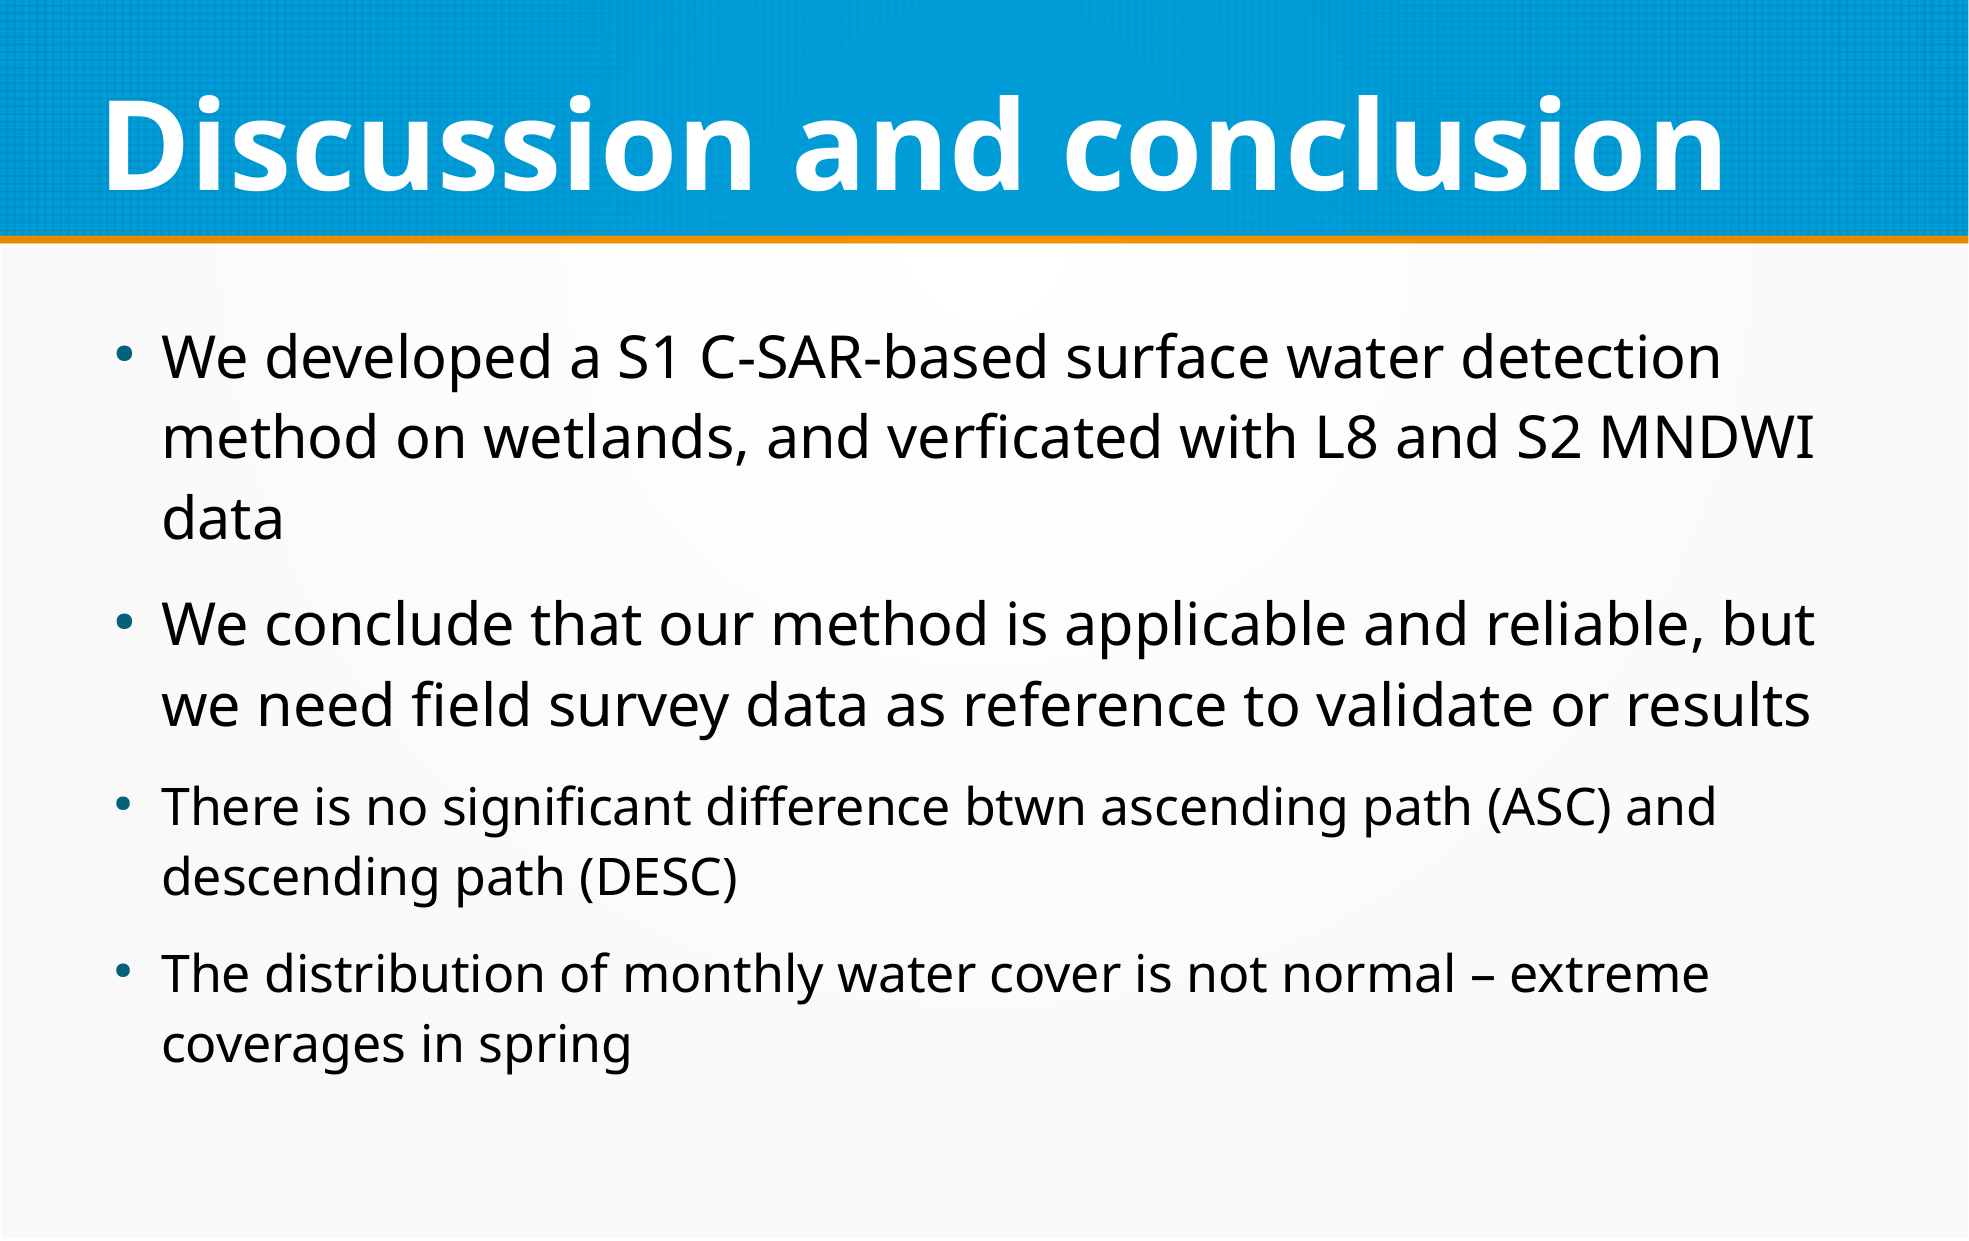

# Discussion and conclusion
We developed a S1 C-SAR-based surface water detection method on wetlands, and verficated with L8 and S2 MNDWI data
We conclude that our method is applicable and reliable, but we need field survey data as reference to validate or results
There is no significant difference btwn ascending path (ASC) and descending path (DESC)
The distribution of monthly water cover is not normal – extreme coverages in spring